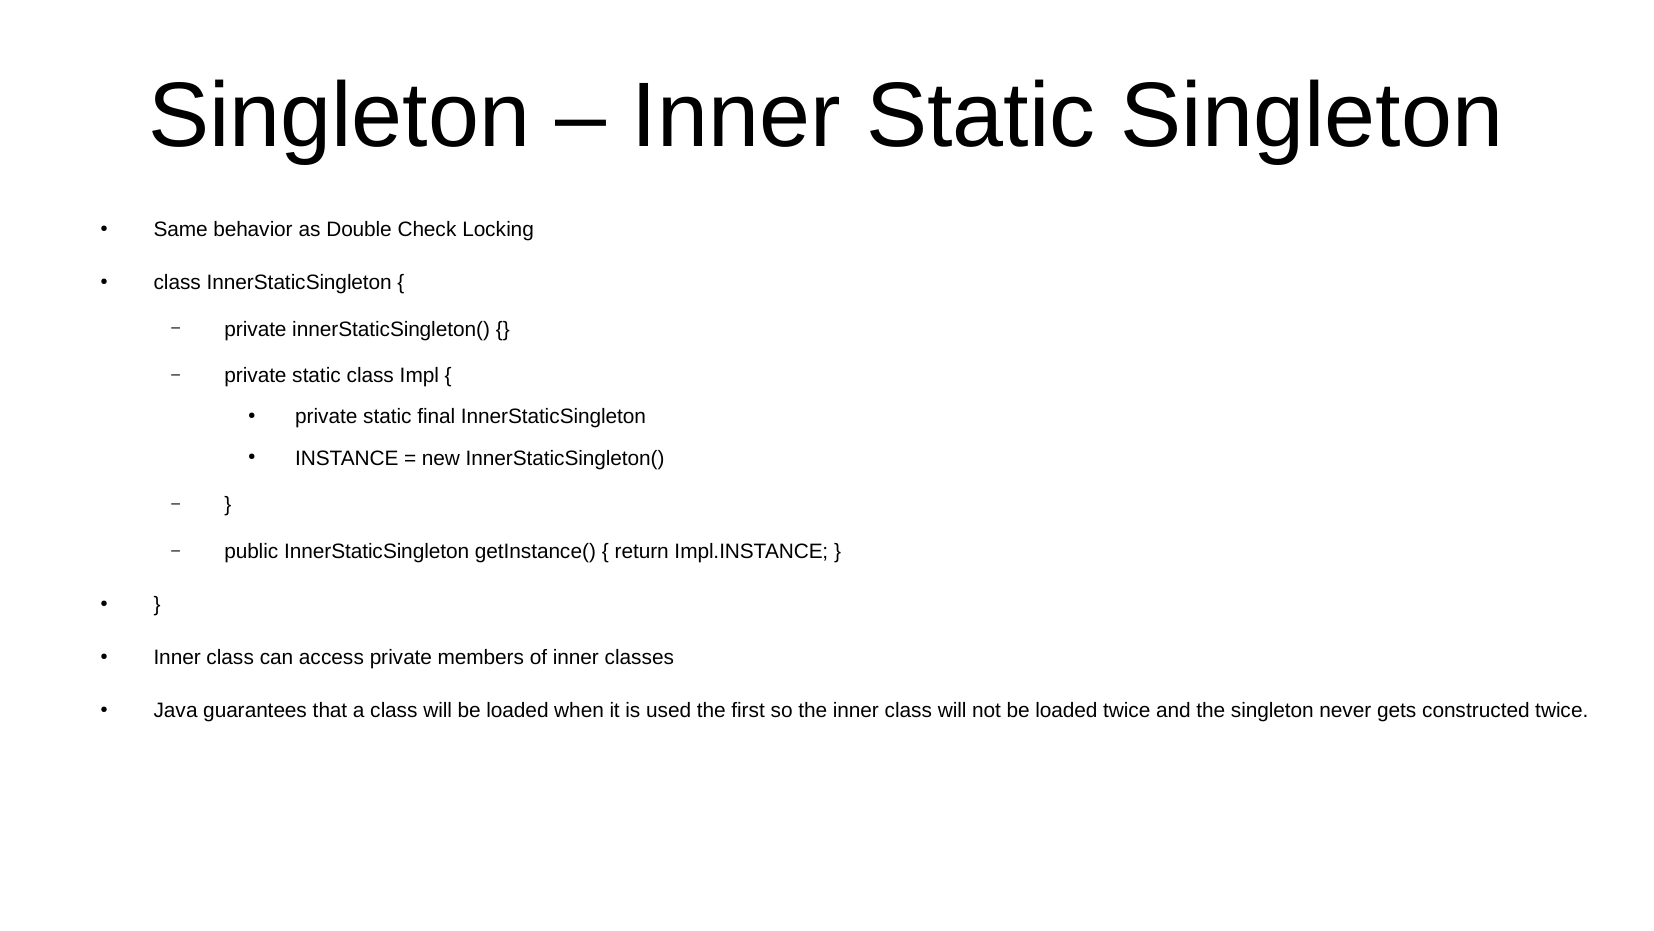

# Singleton – Inner Static Singleton
Same behavior as Double Check Locking
class InnerStaticSingleton {
private innerStaticSingleton() {}
private static class Impl {
private static final InnerStaticSingleton
INSTANCE = new InnerStaticSingleton()
}
public InnerStaticSingleton getInstance() { return Impl.INSTANCE; }
}
Inner class can access private members of inner classes
Java guarantees that a class will be loaded when it is used the first so the inner class will not be loaded twice and the singleton never gets constructed twice.